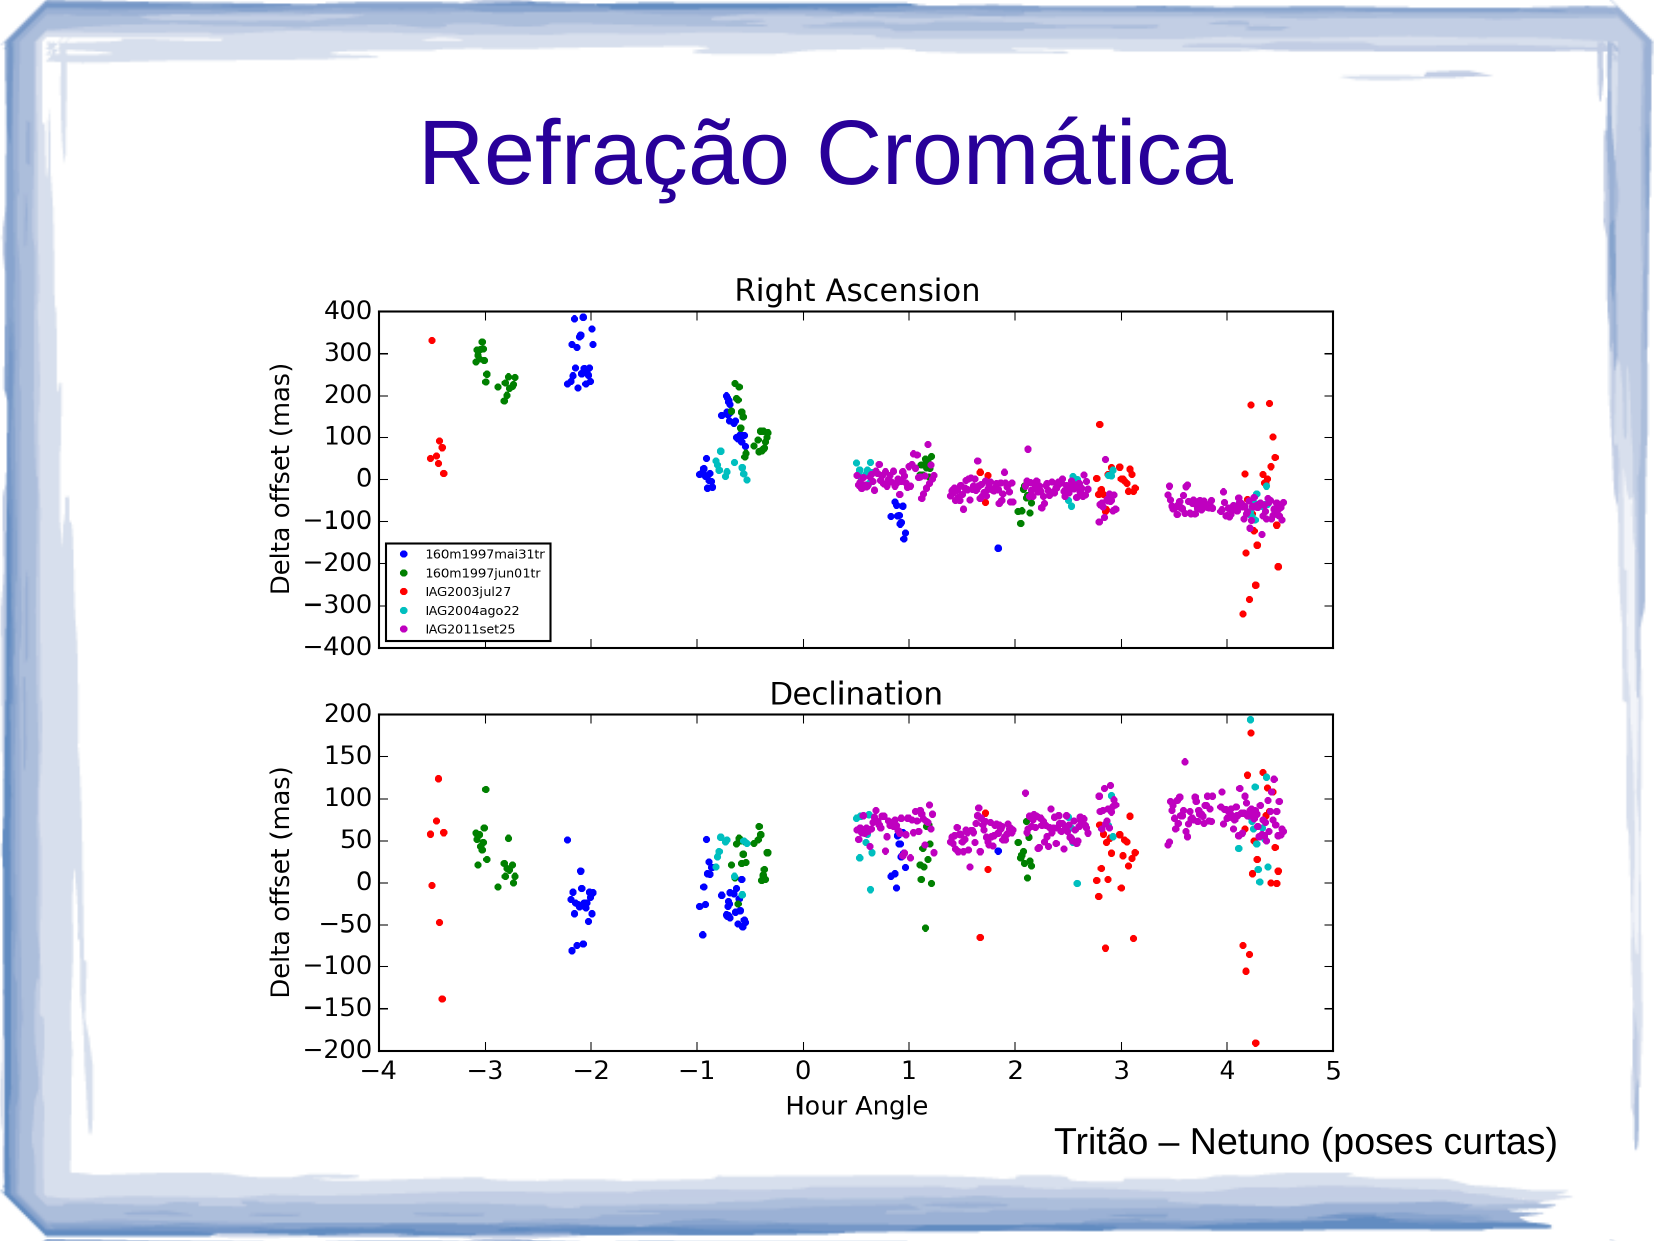

# Refração Cromática
Tritão – Netuno (poses curtas)